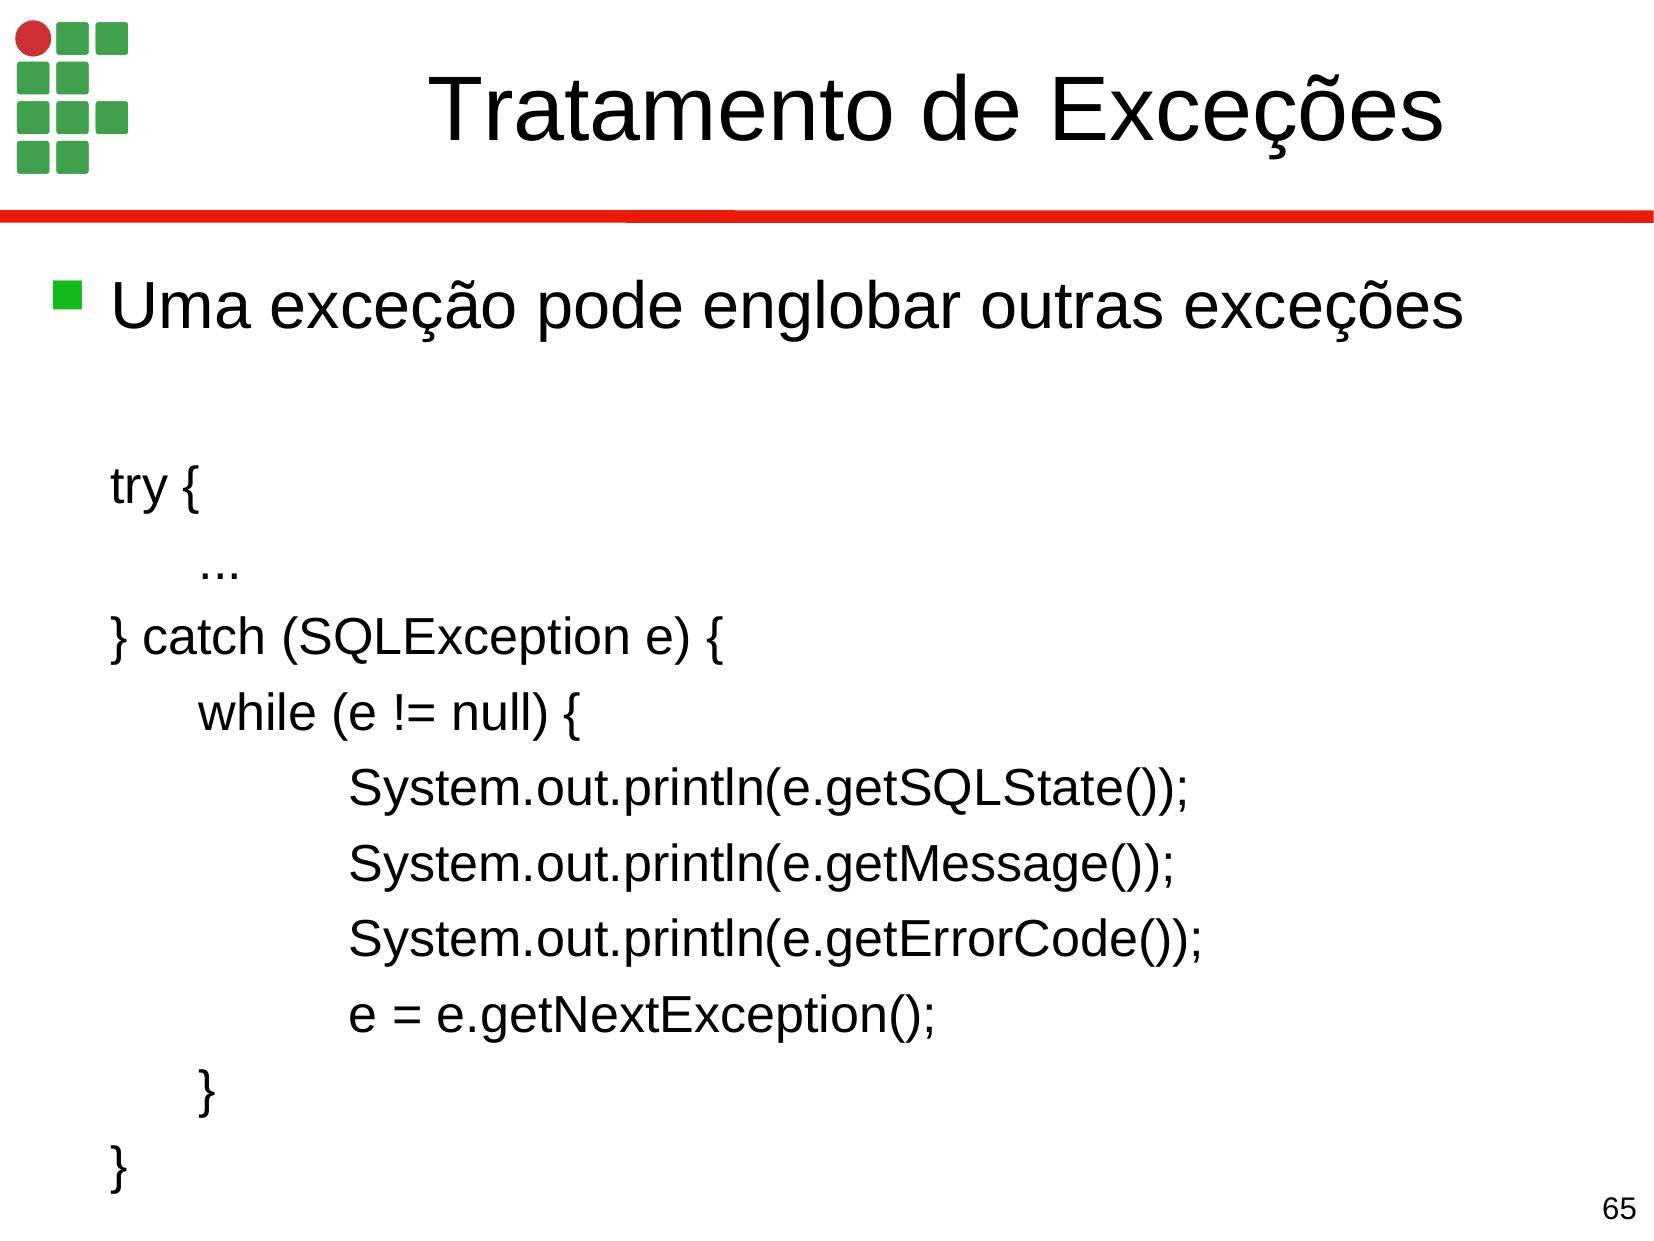

Tratamento de Exceções
Uma exceção pode englobar outras exceções
	try {
		...
	} catch (SQLException e) {
 		while (e != null) {
			System.out.println(e.getSQLState());
			System.out.println(e.getMessage());
			System.out.println(e.getErrorCode());
			e = e.getNextException();
		}
	}